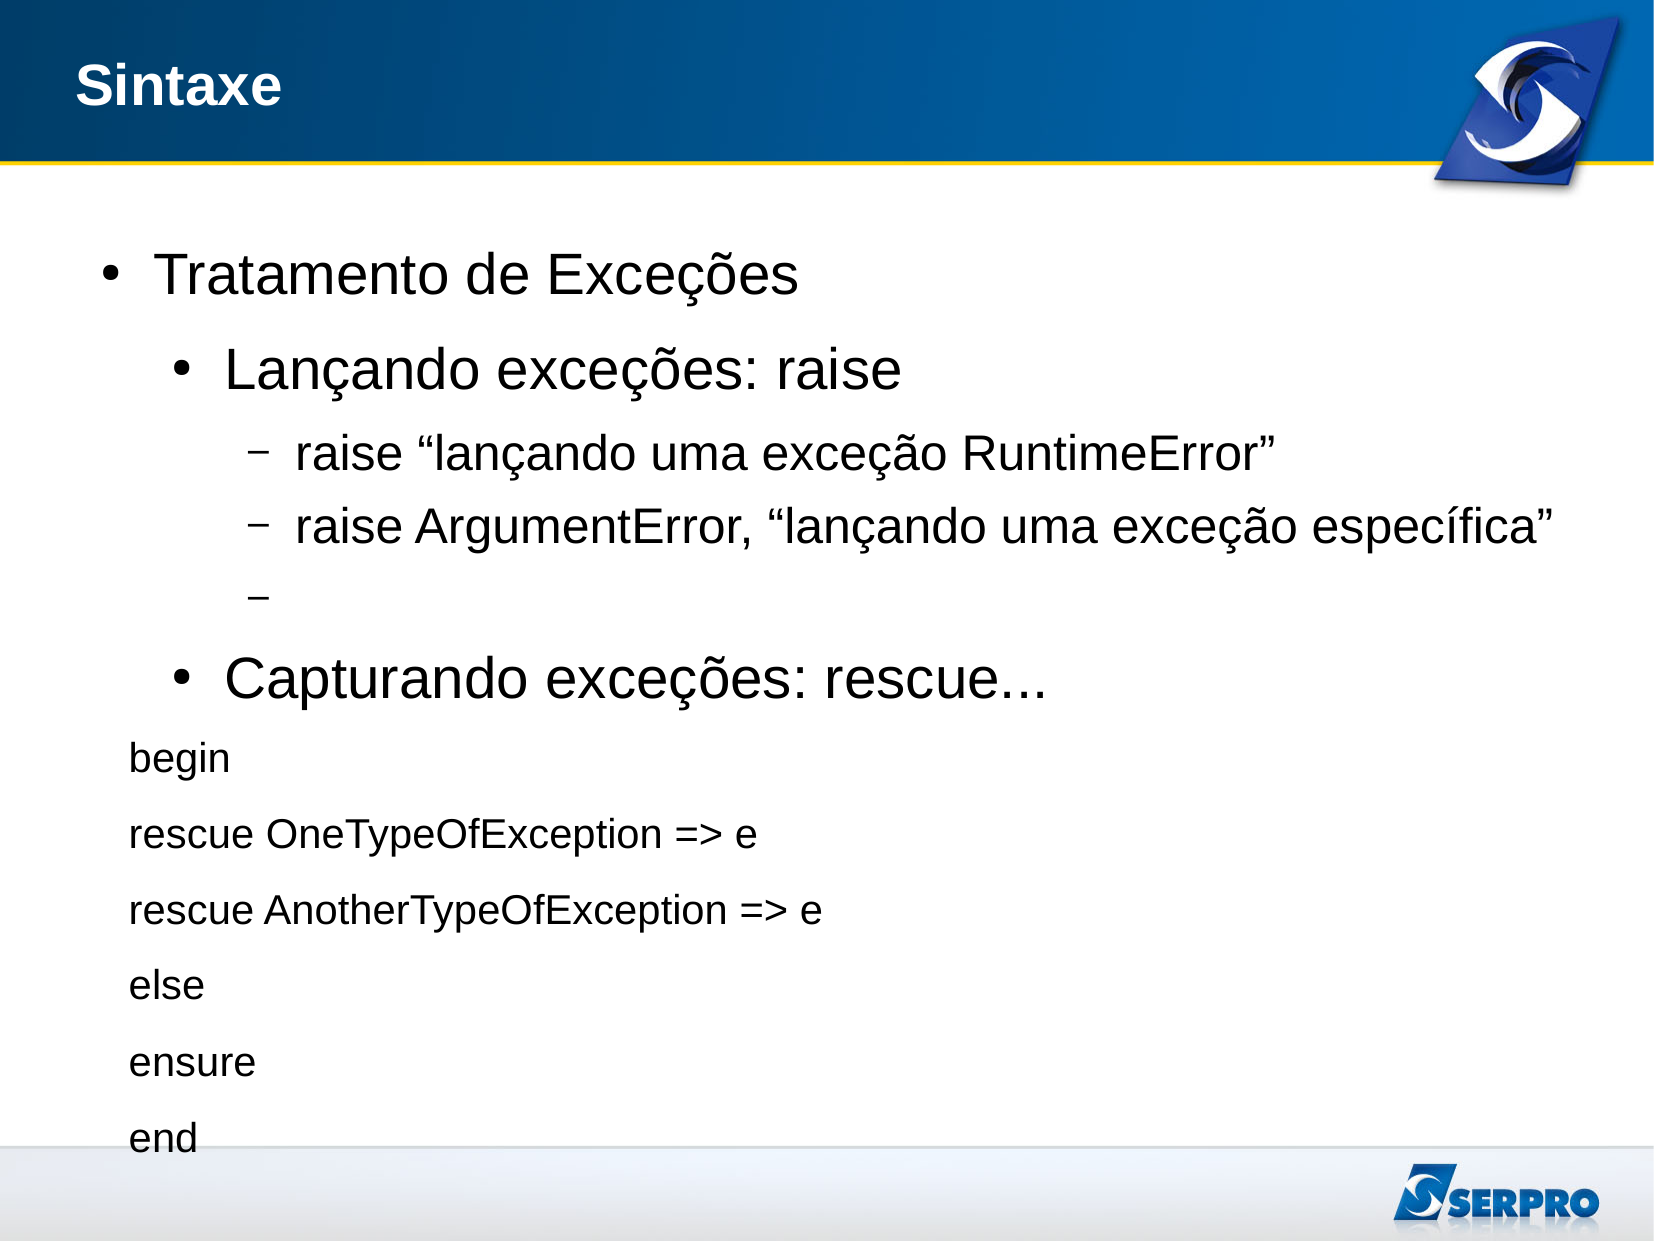

# Sintaxe
Tratamento de Exceções
Lançando exceções: raise
raise “lançando uma exceção RuntimeError”
raise ArgumentError, “lançando uma exceção específica”
Capturando exceções: rescue...
 begin
 rescue OneTypeOfException => e
 rescue AnotherTypeOfException => e
 else
 ensure
 end